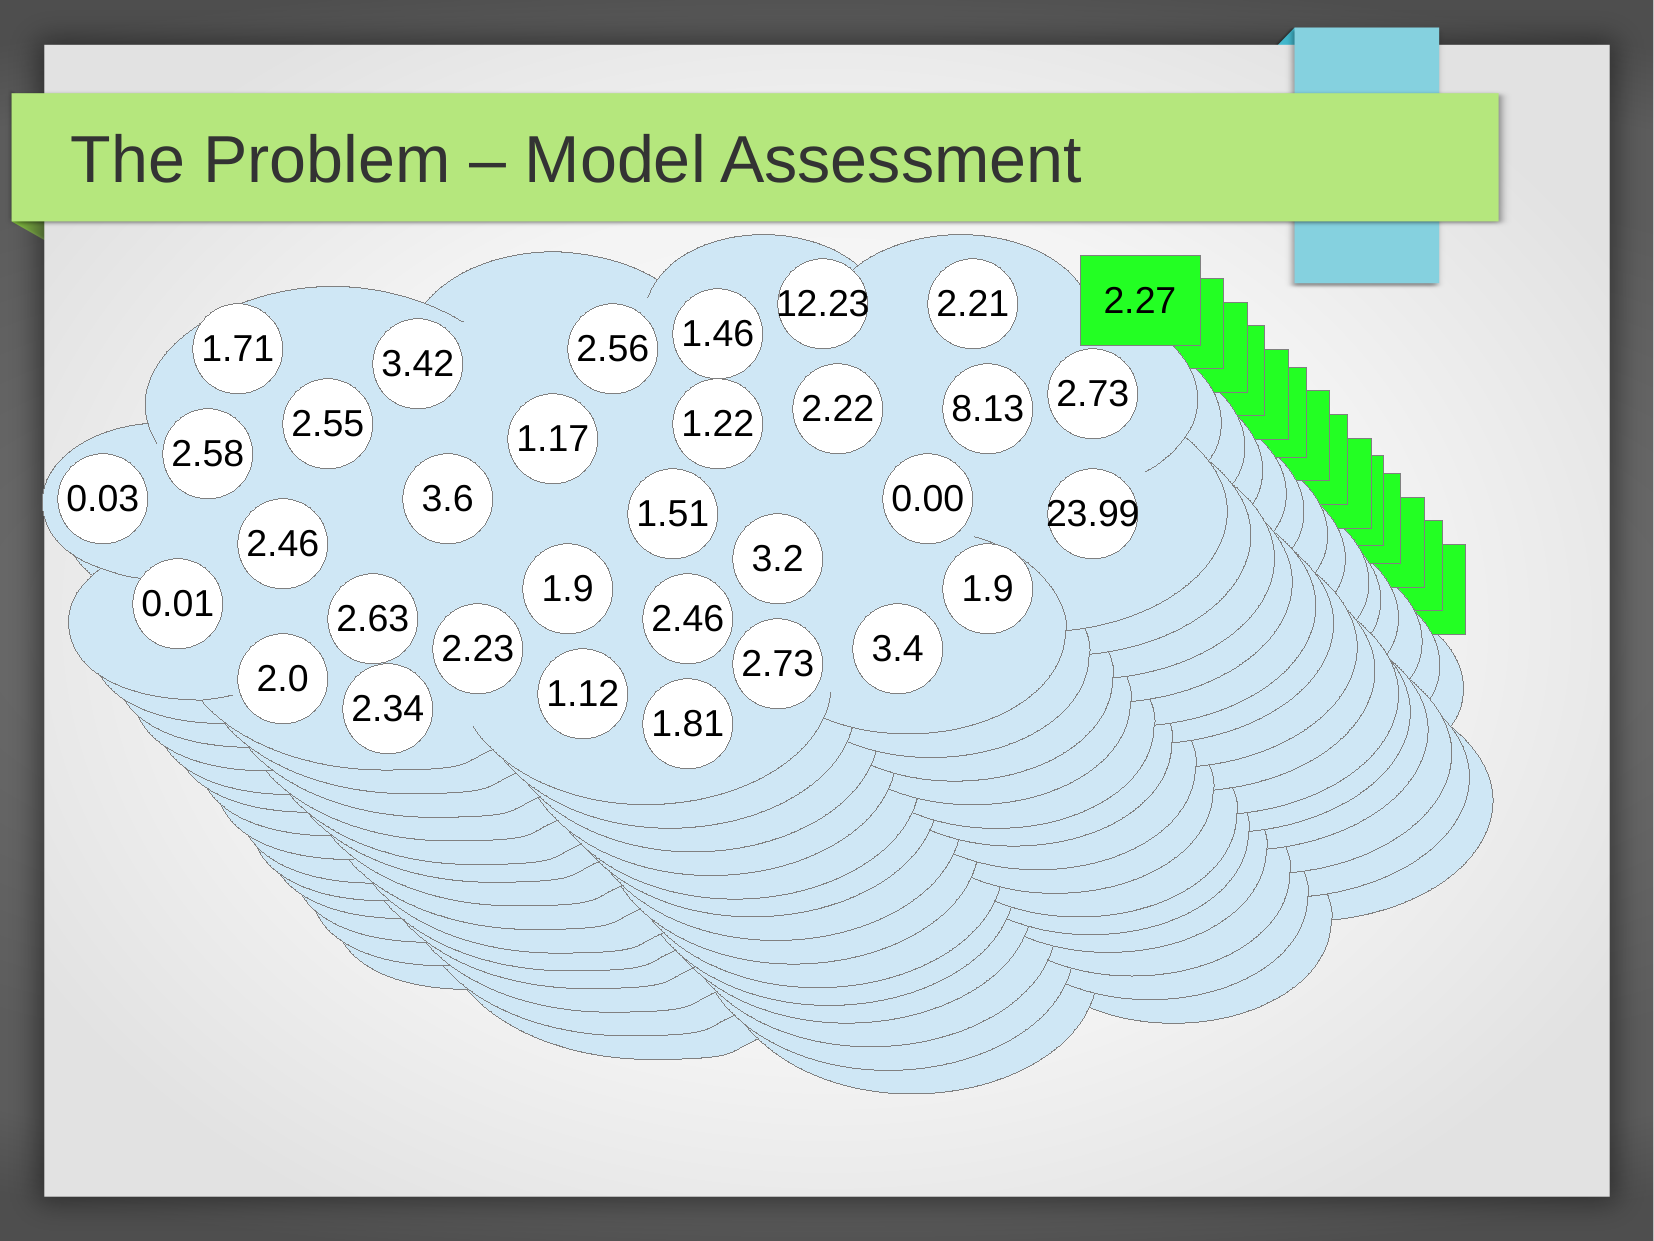

# The Problem – Model Assessment
2.27
12.23
2.21
1.46
1.71
2.56
3.42
2.73
2.22
8.13
2.55
1.22
1.17
2.58
0.03
3.6
0.00
1.51
23.99
2.46
3.2
1.9
1.9
0.01
2.63
2.46
2.23
3.4
2.73
2.0
1.12
2.34
1.81